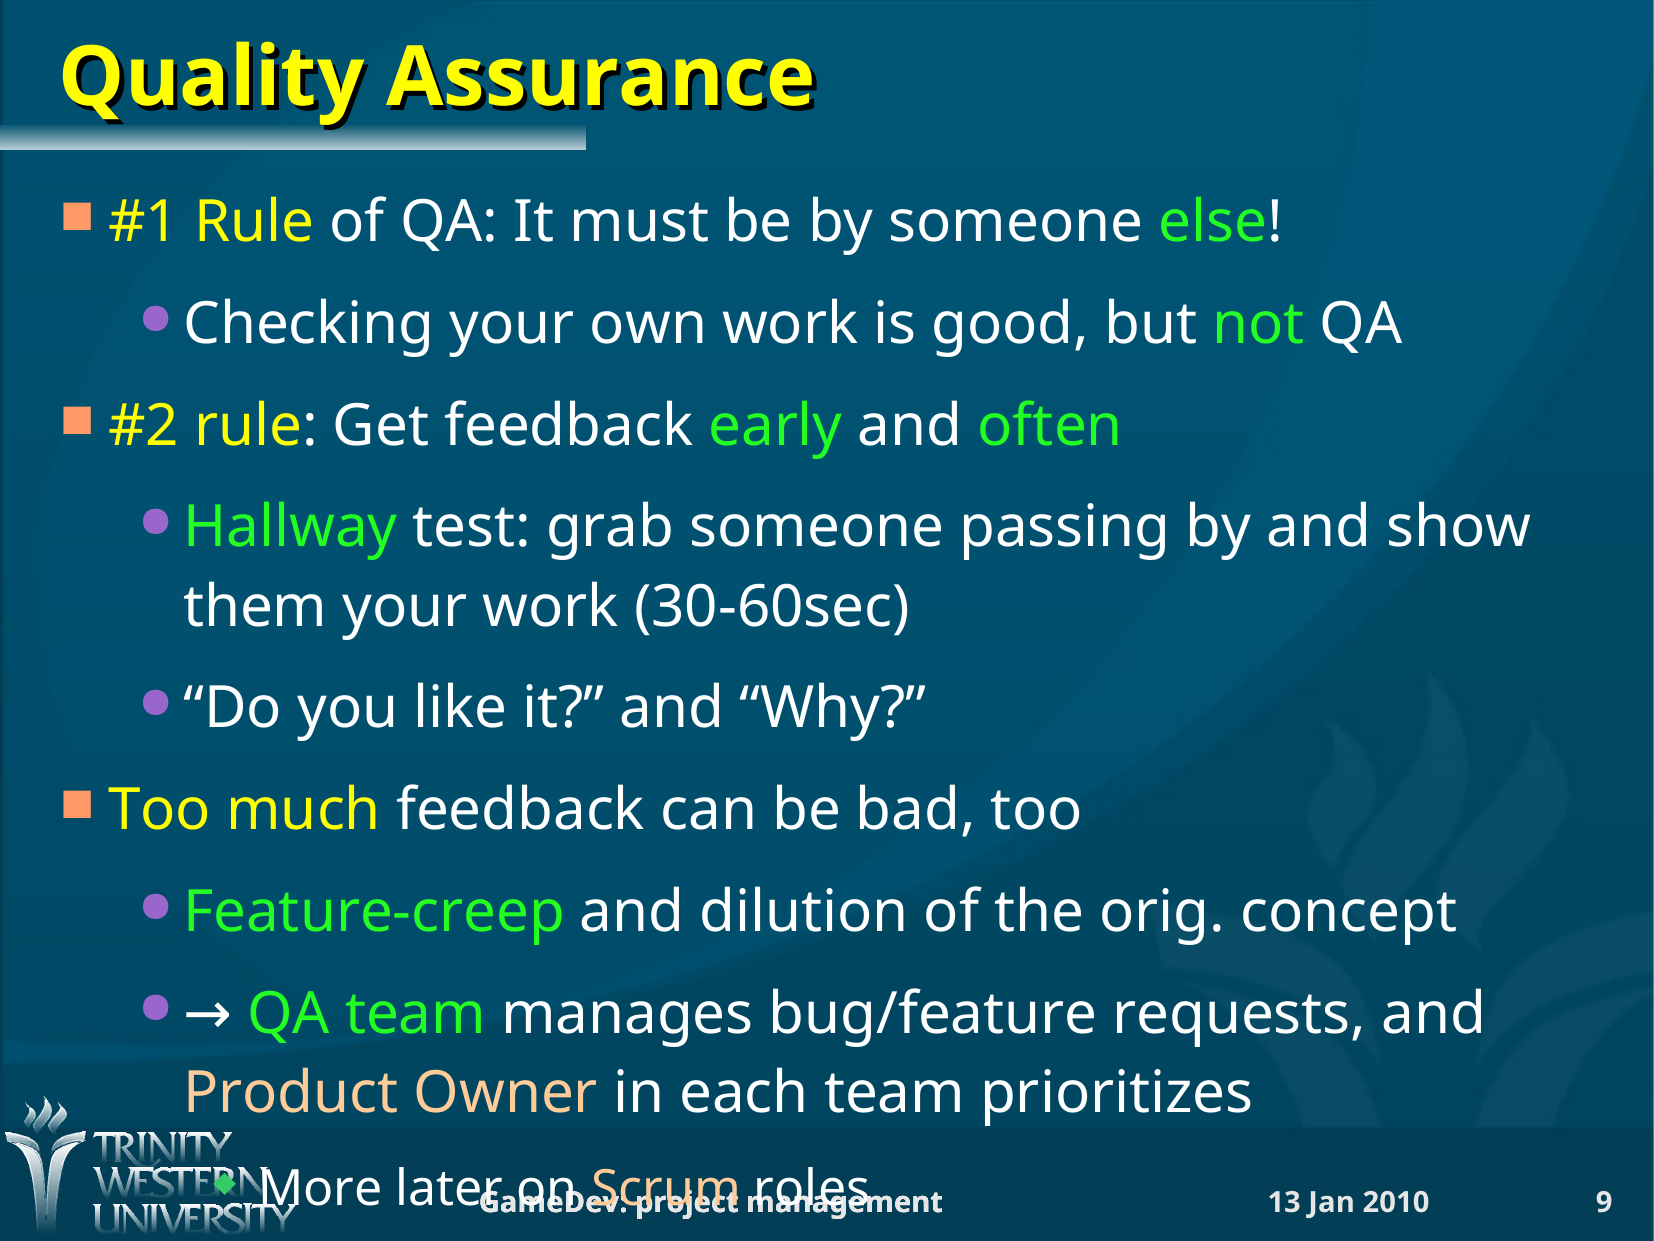

# Quality Assurance
#1 Rule of QA: It must be by someone else!
Checking your own work is good, but not QA
#2 rule: Get feedback early and often
Hallway test: grab someone passing by and show them your work (30-60sec)
“Do you like it?” and “Why?”
Too much feedback can be bad, too
Feature-creep and dilution of the orig. concept
→ QA team manages bug/feature requests, and Product Owner in each team prioritizes
More later on Scrum roles
GameDev: project management
13 Jan 2010
9